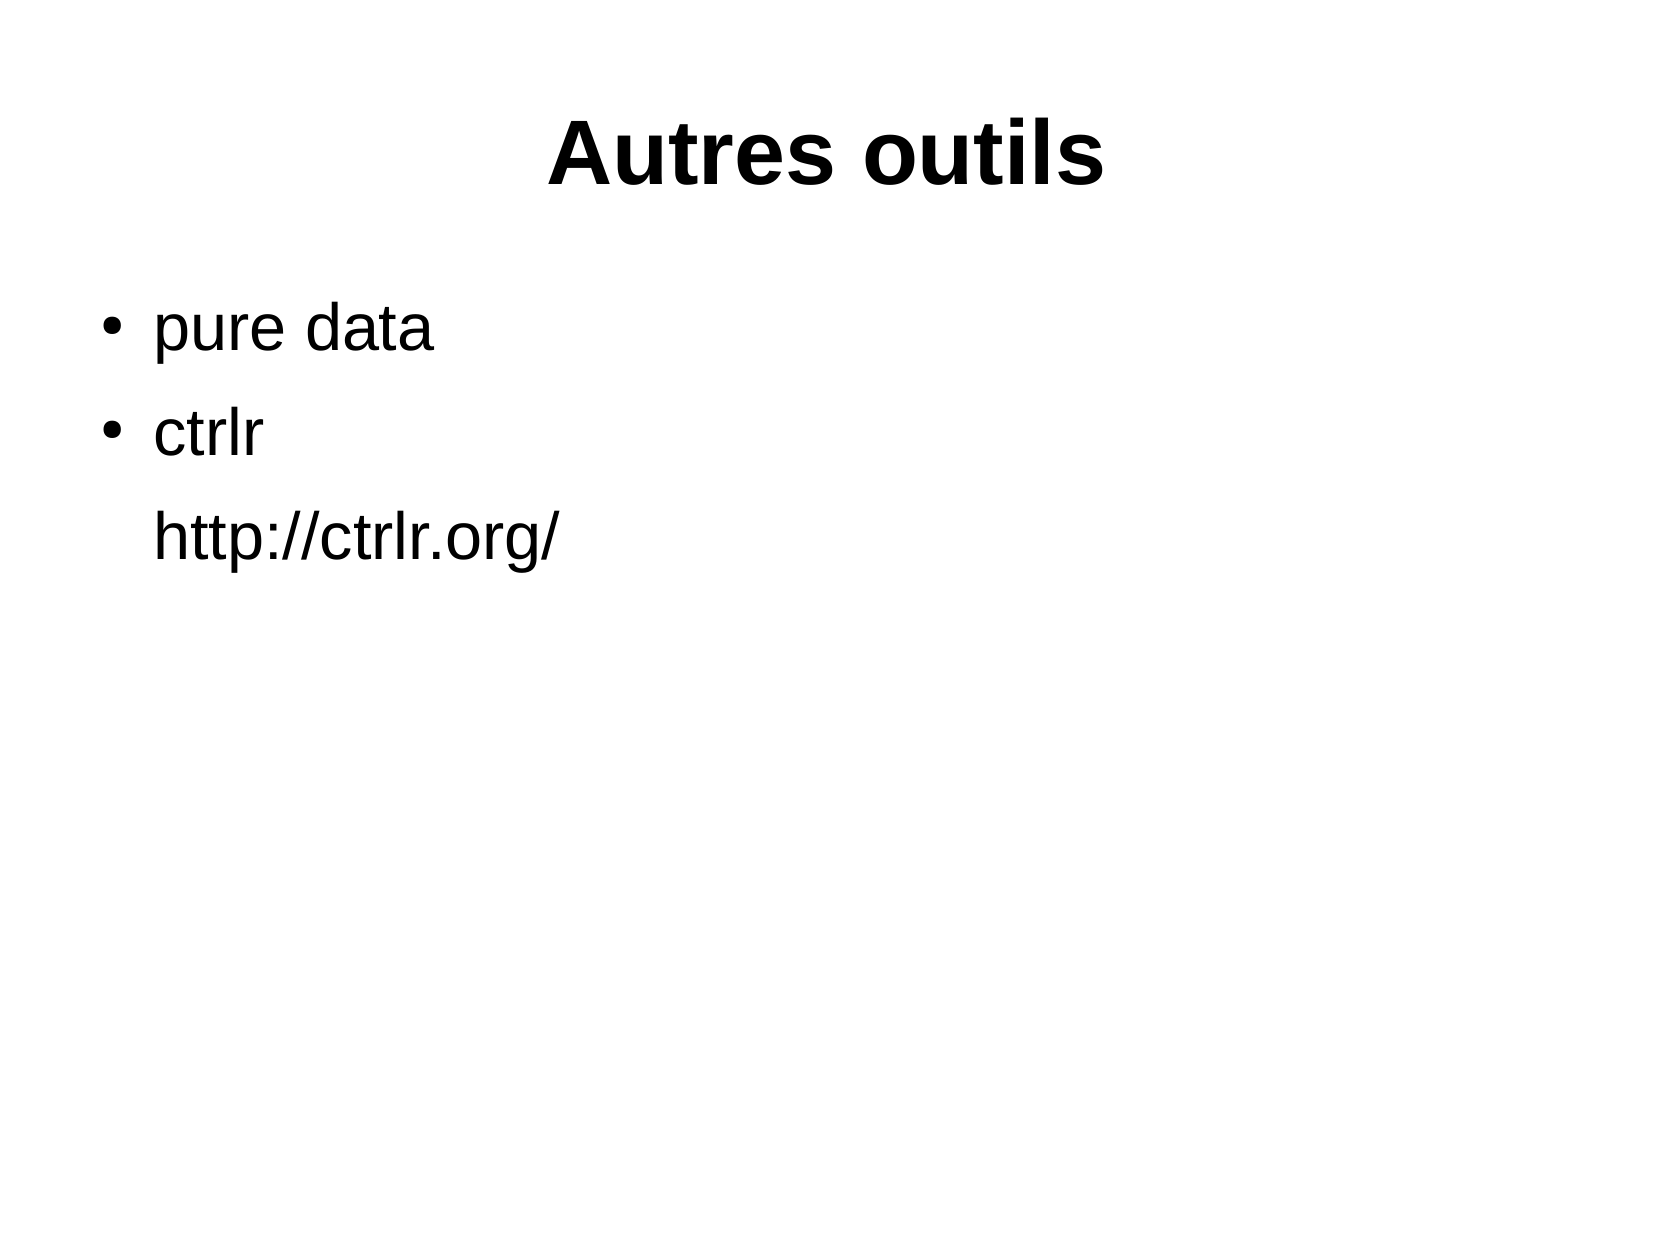

# Autres outils
pure data
ctrlr
http://ctrlr.org/